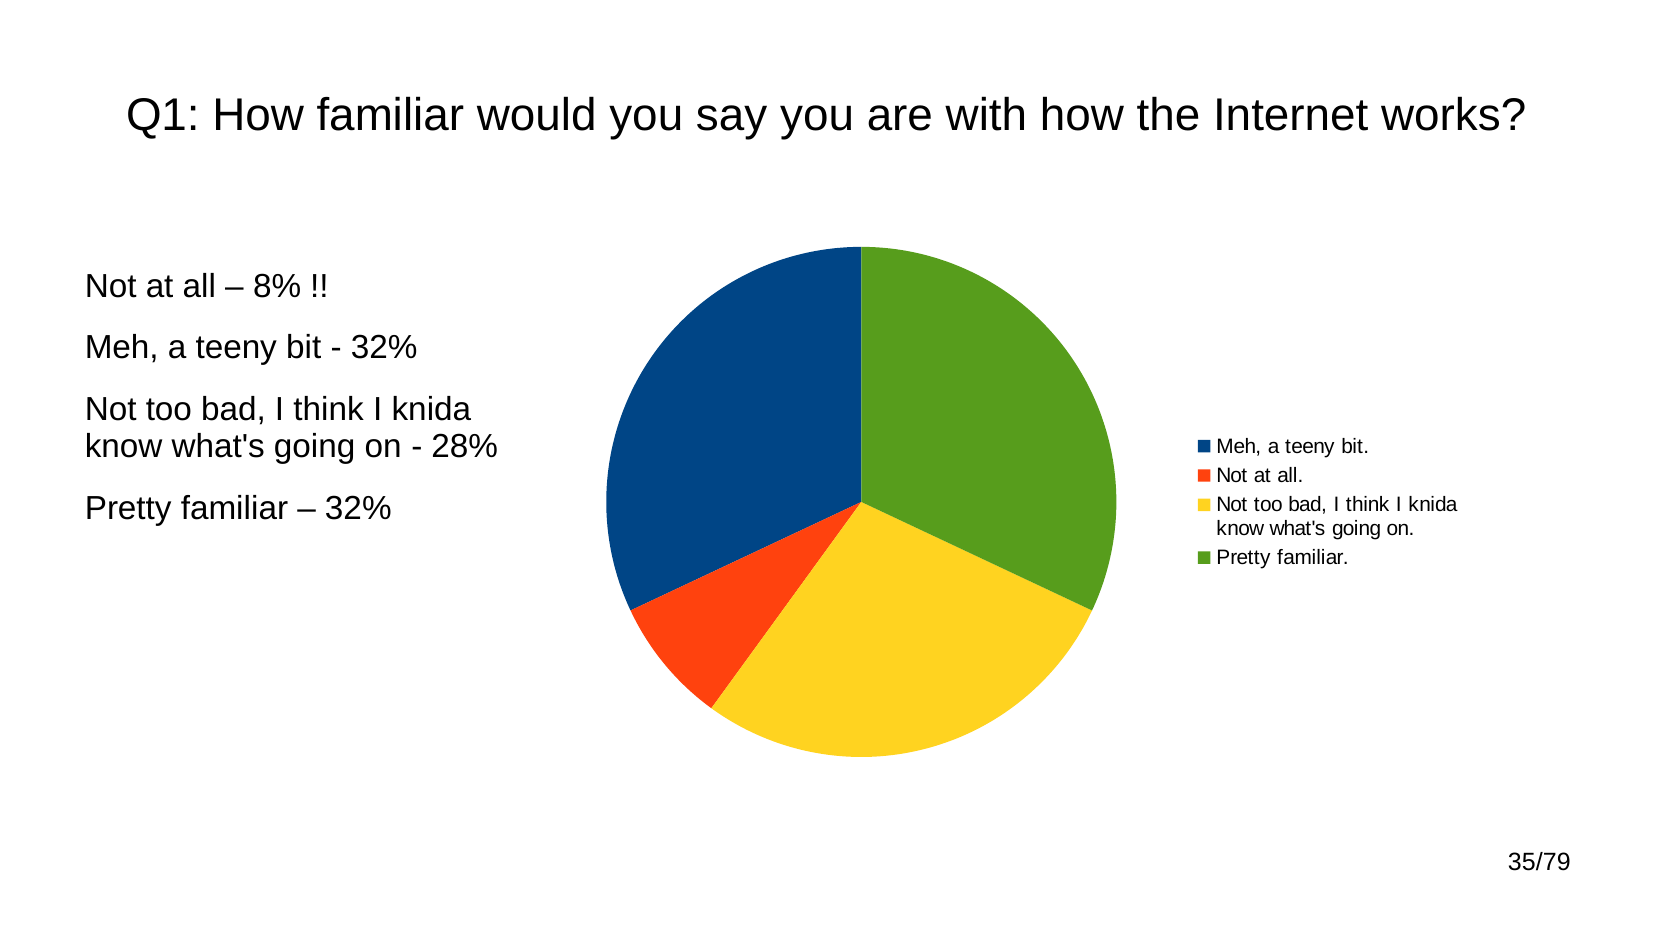

# Q1: How familiar would you say you are with how the Internet works?
### Chart
| Category | Total |
|---|---|
| Meh, a teeny bit. | 16.0 |
| Not at all. | 4.0 |
| Not too bad, I think I knida know what's going on. | 14.0 |
| Pretty familiar. | 16.0 |Not at all – 8% !!
Meh, a teeny bit - 32%
Not too bad, I think I knida know what's going on - 28%
Pretty familiar – 32%
35